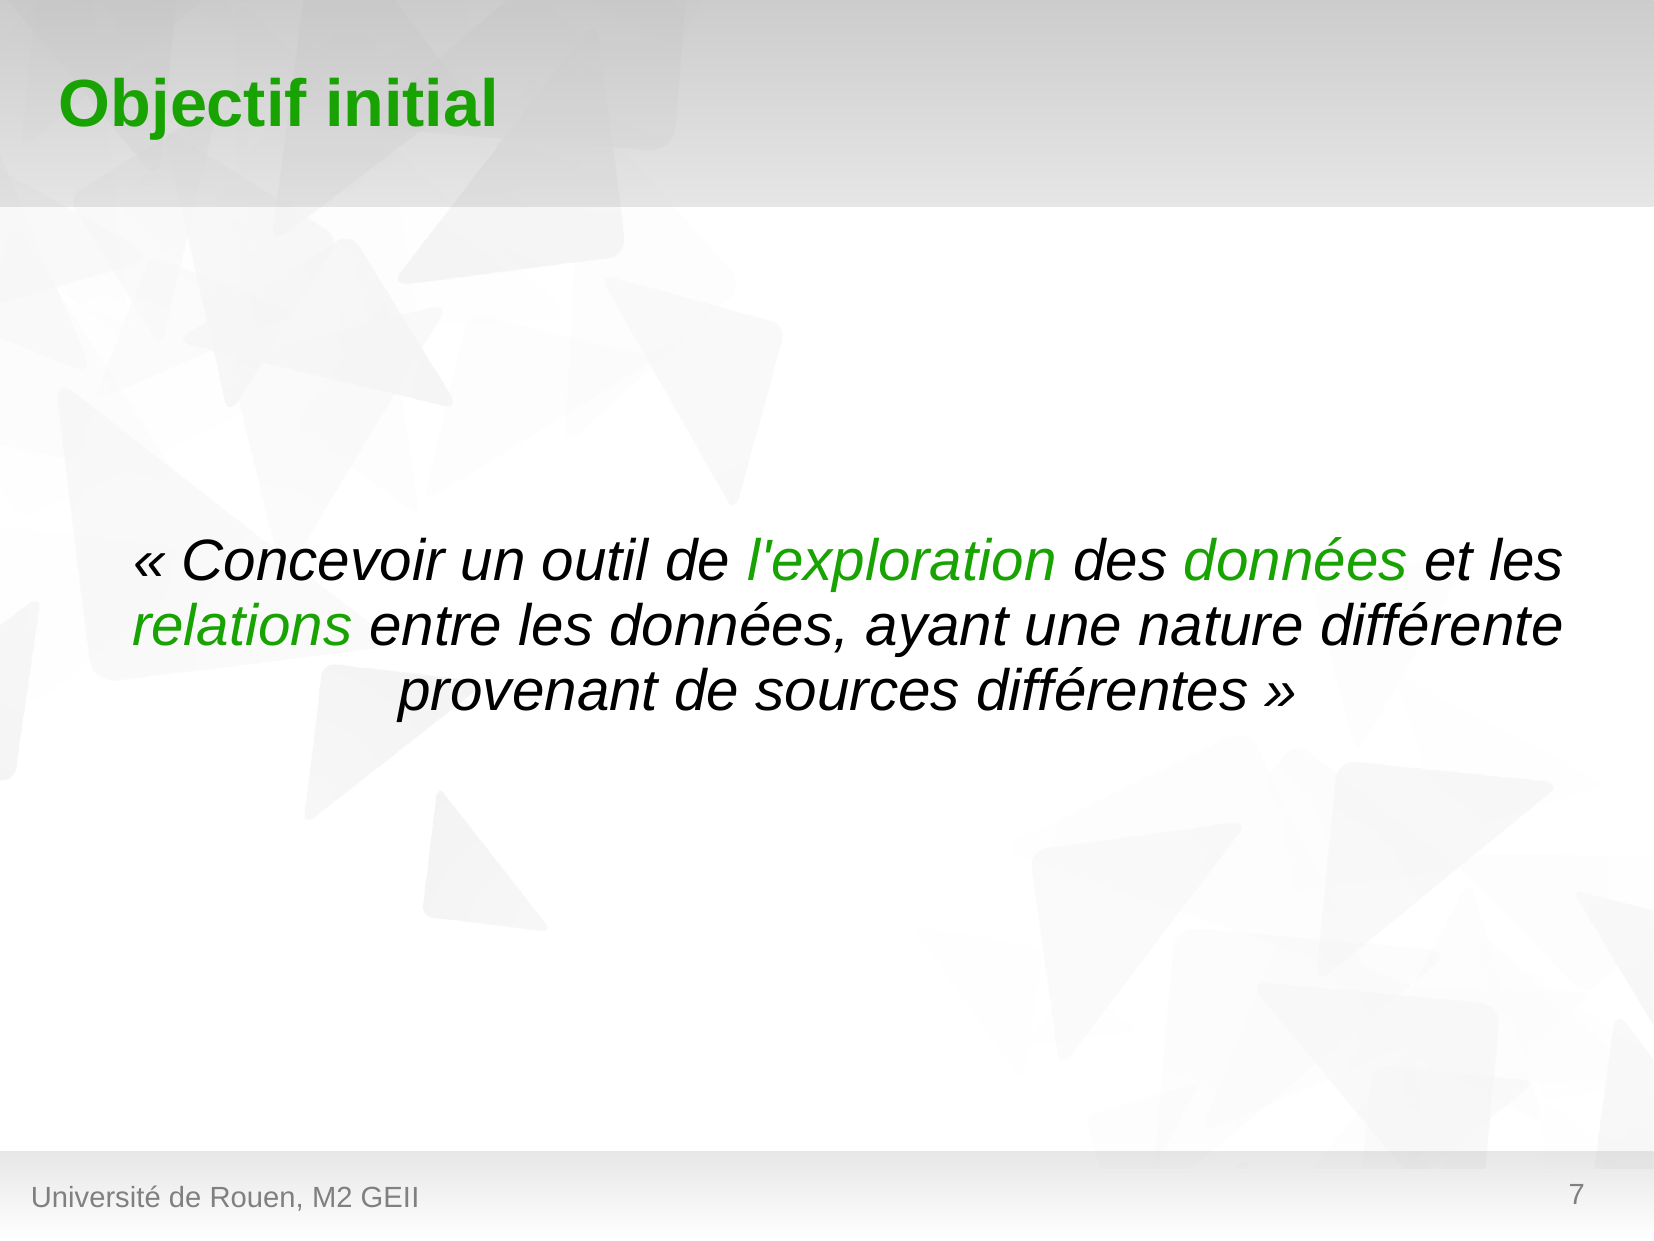

# Objectif initial
« Concevoir un outil de l'exploration des données et les relations entre les données, ayant une nature différente provenant de sources différentes »
7
Université de Rouen, M2 GEII